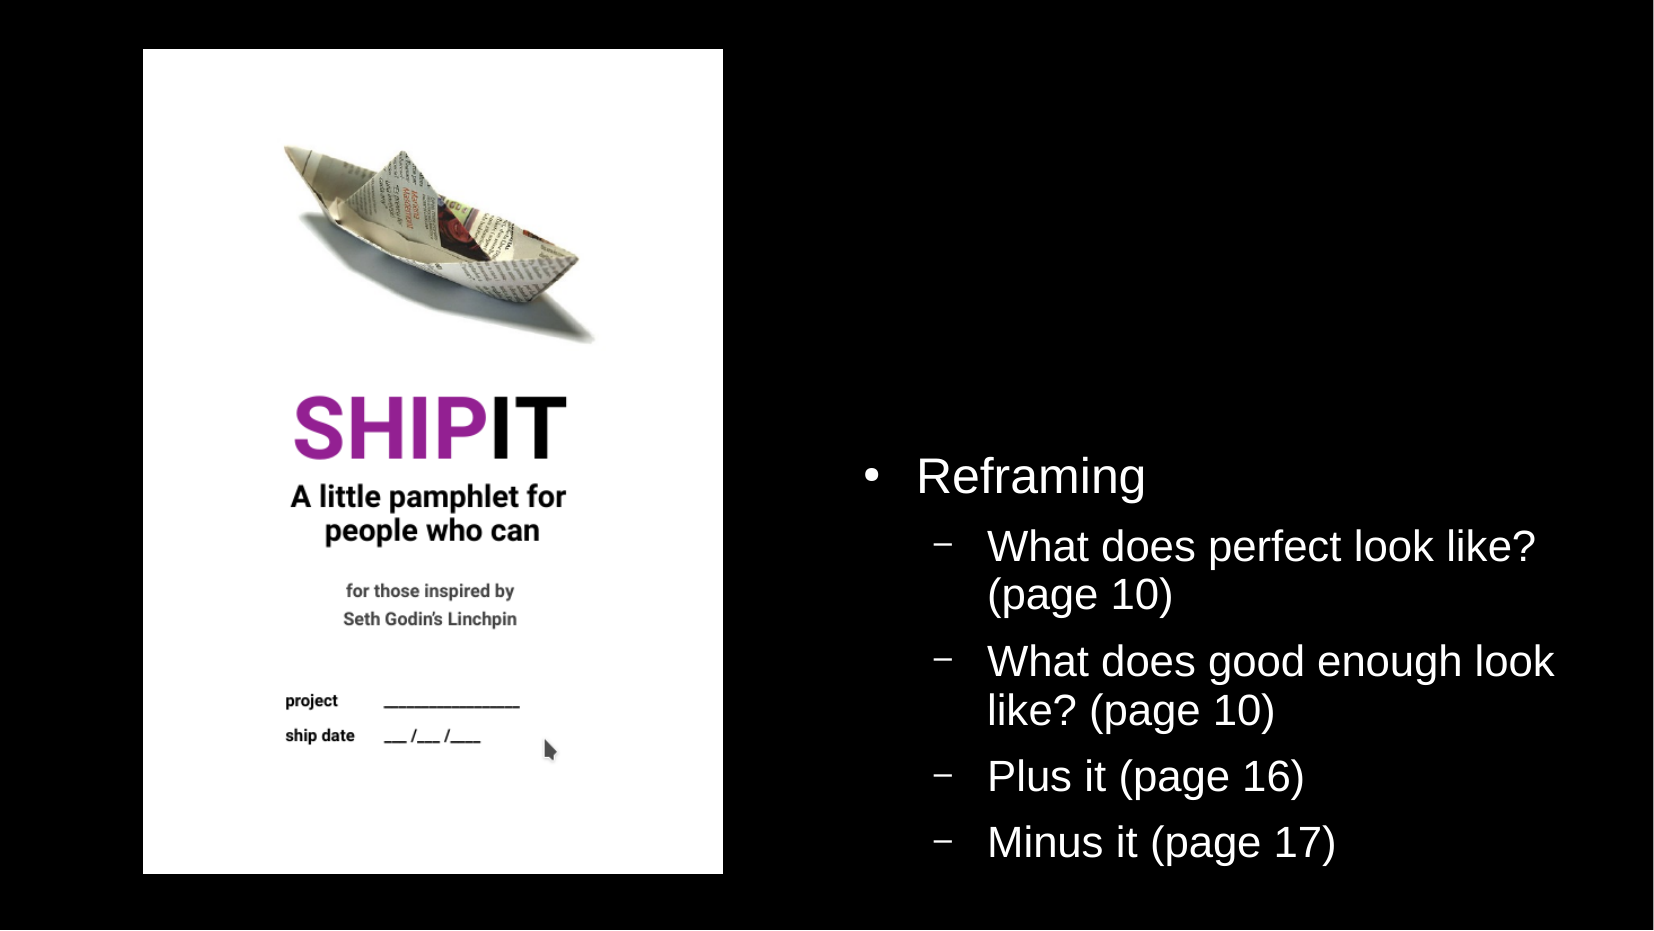

# Reframing
What does perfect look like? (page 10)
What does good enough look like? (page 10)
Plus it (page 16)
Minus it (page 17)